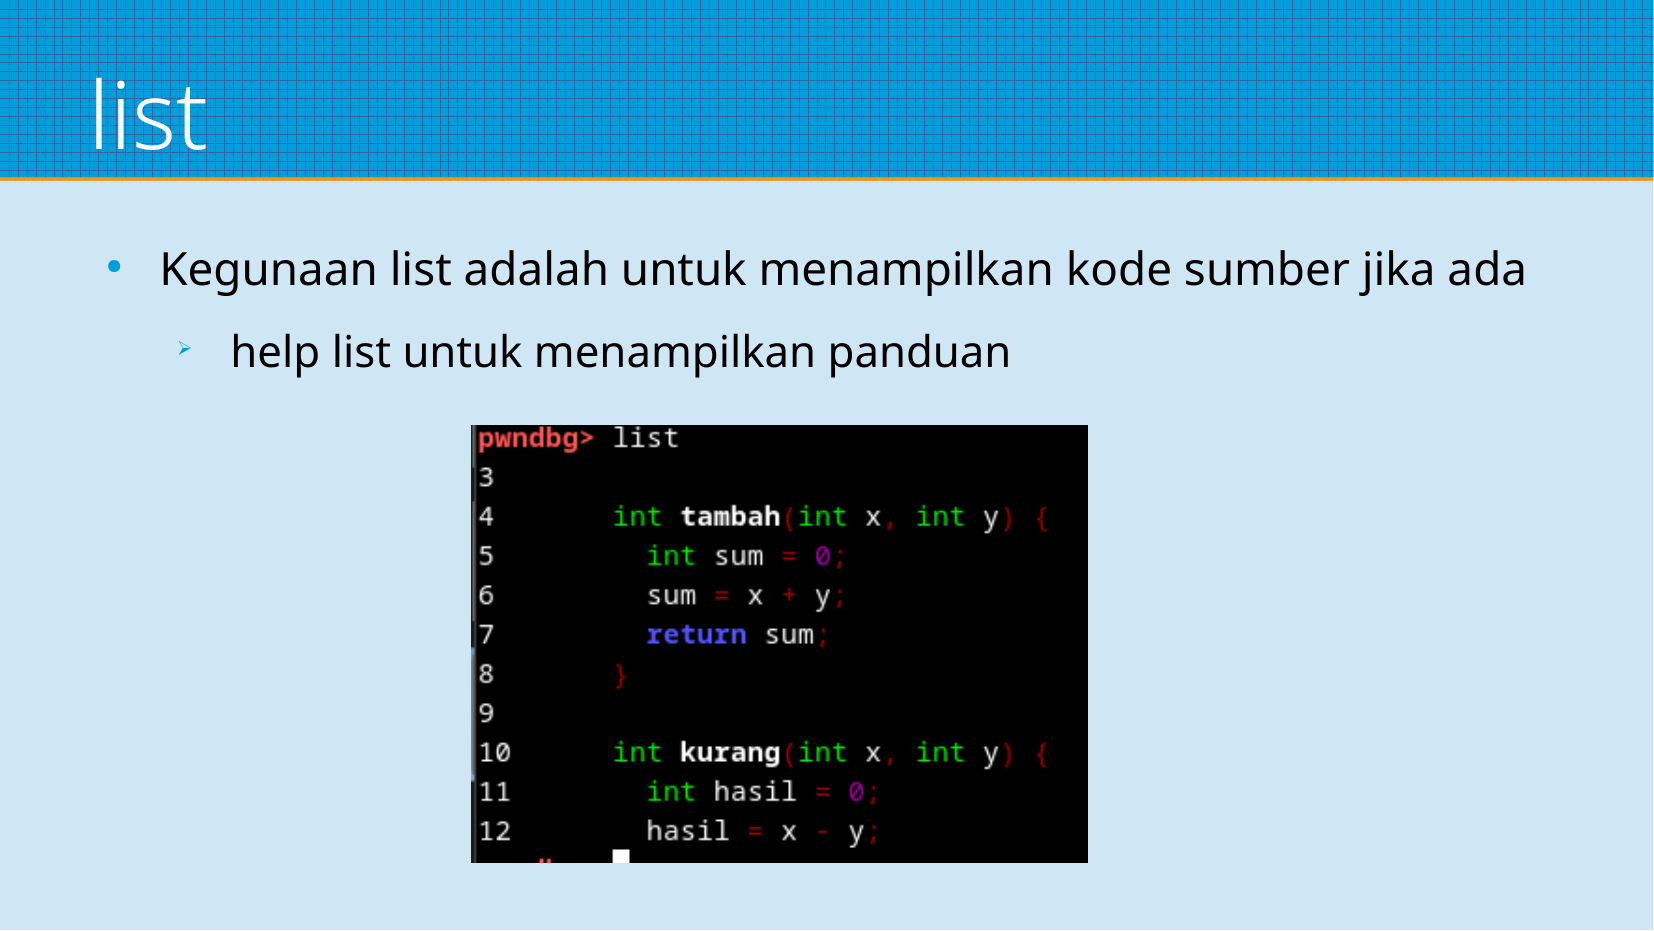

# list
Kegunaan list adalah untuk menampilkan kode sumber jika ada
help list untuk menampilkan panduan